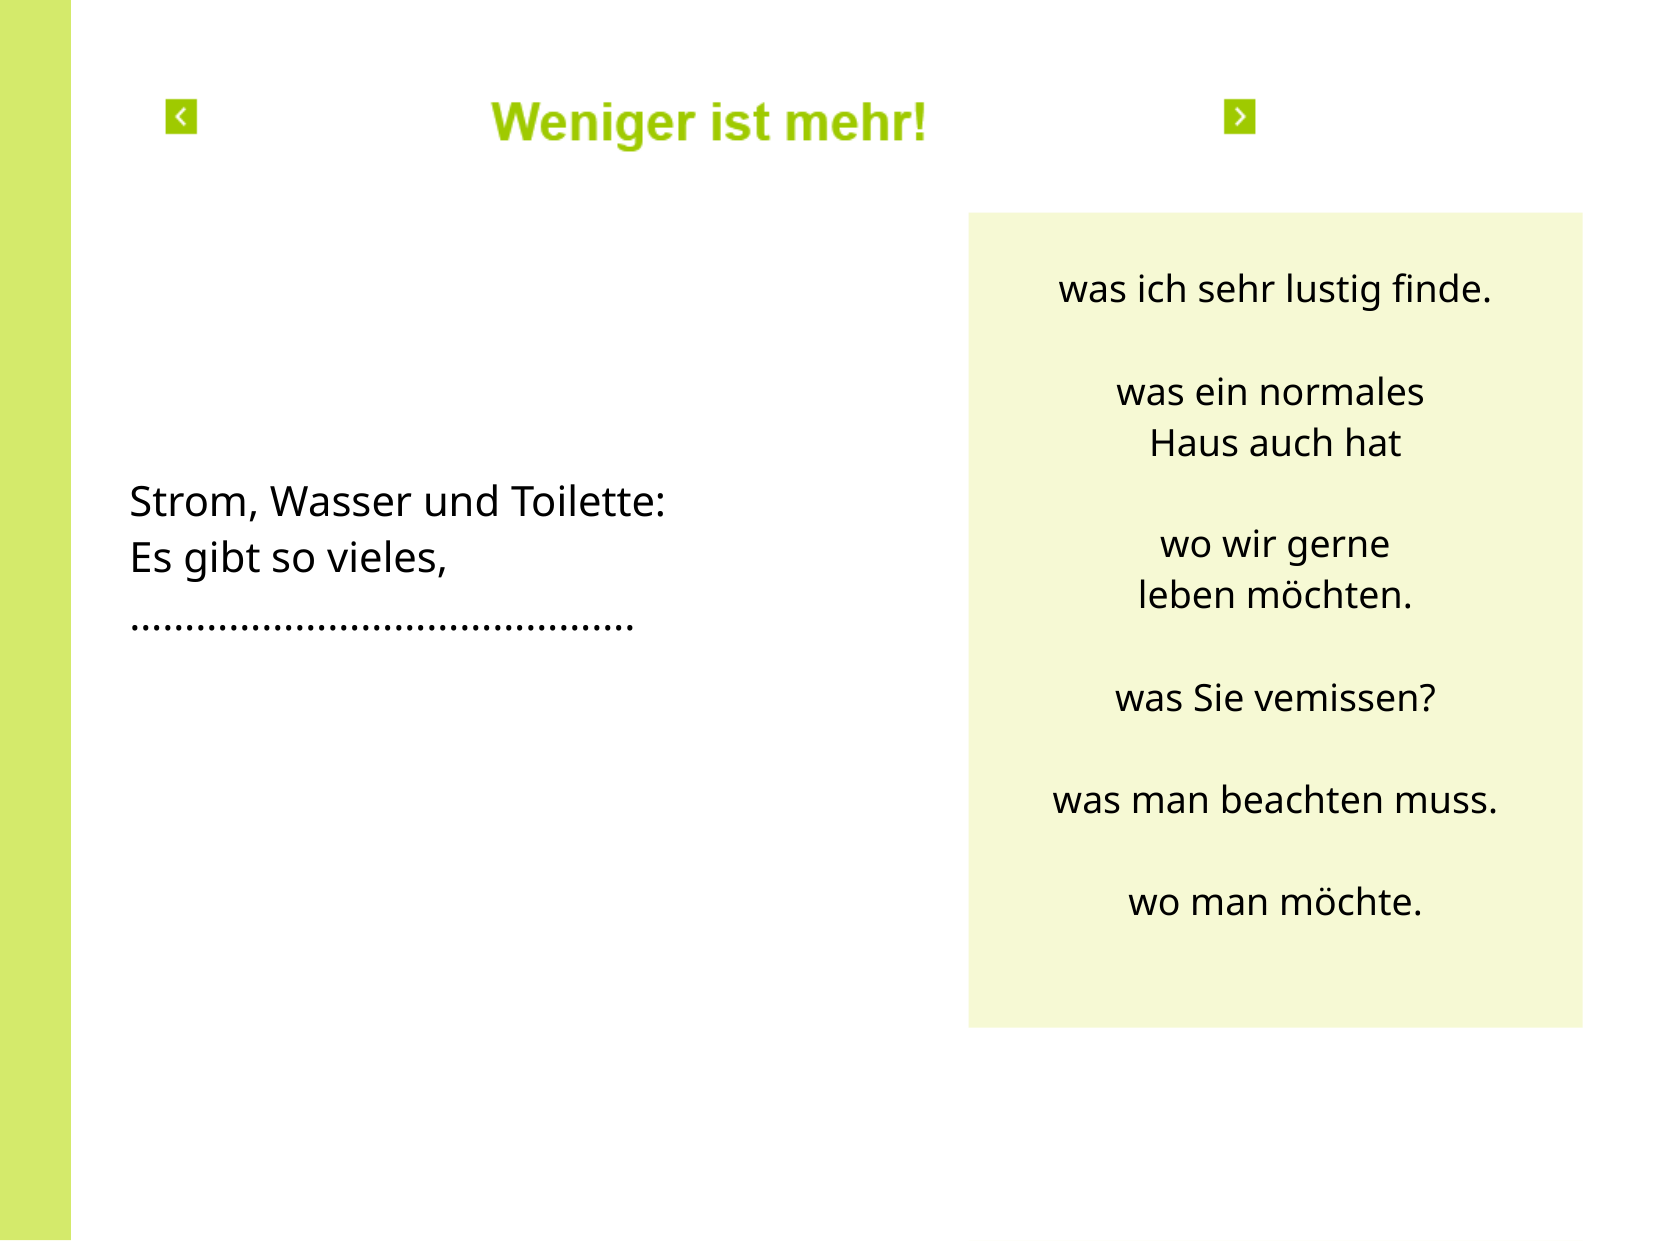

was ich sehr lustig finde.
was ein normales
Haus auch hat
wo wir gerne
leben möchten.
was Sie vemissen?
was man beachten muss.
wo man möchte.
# Strom, Wasser und Toilette: Es gibt so vieles, ……………………………………….